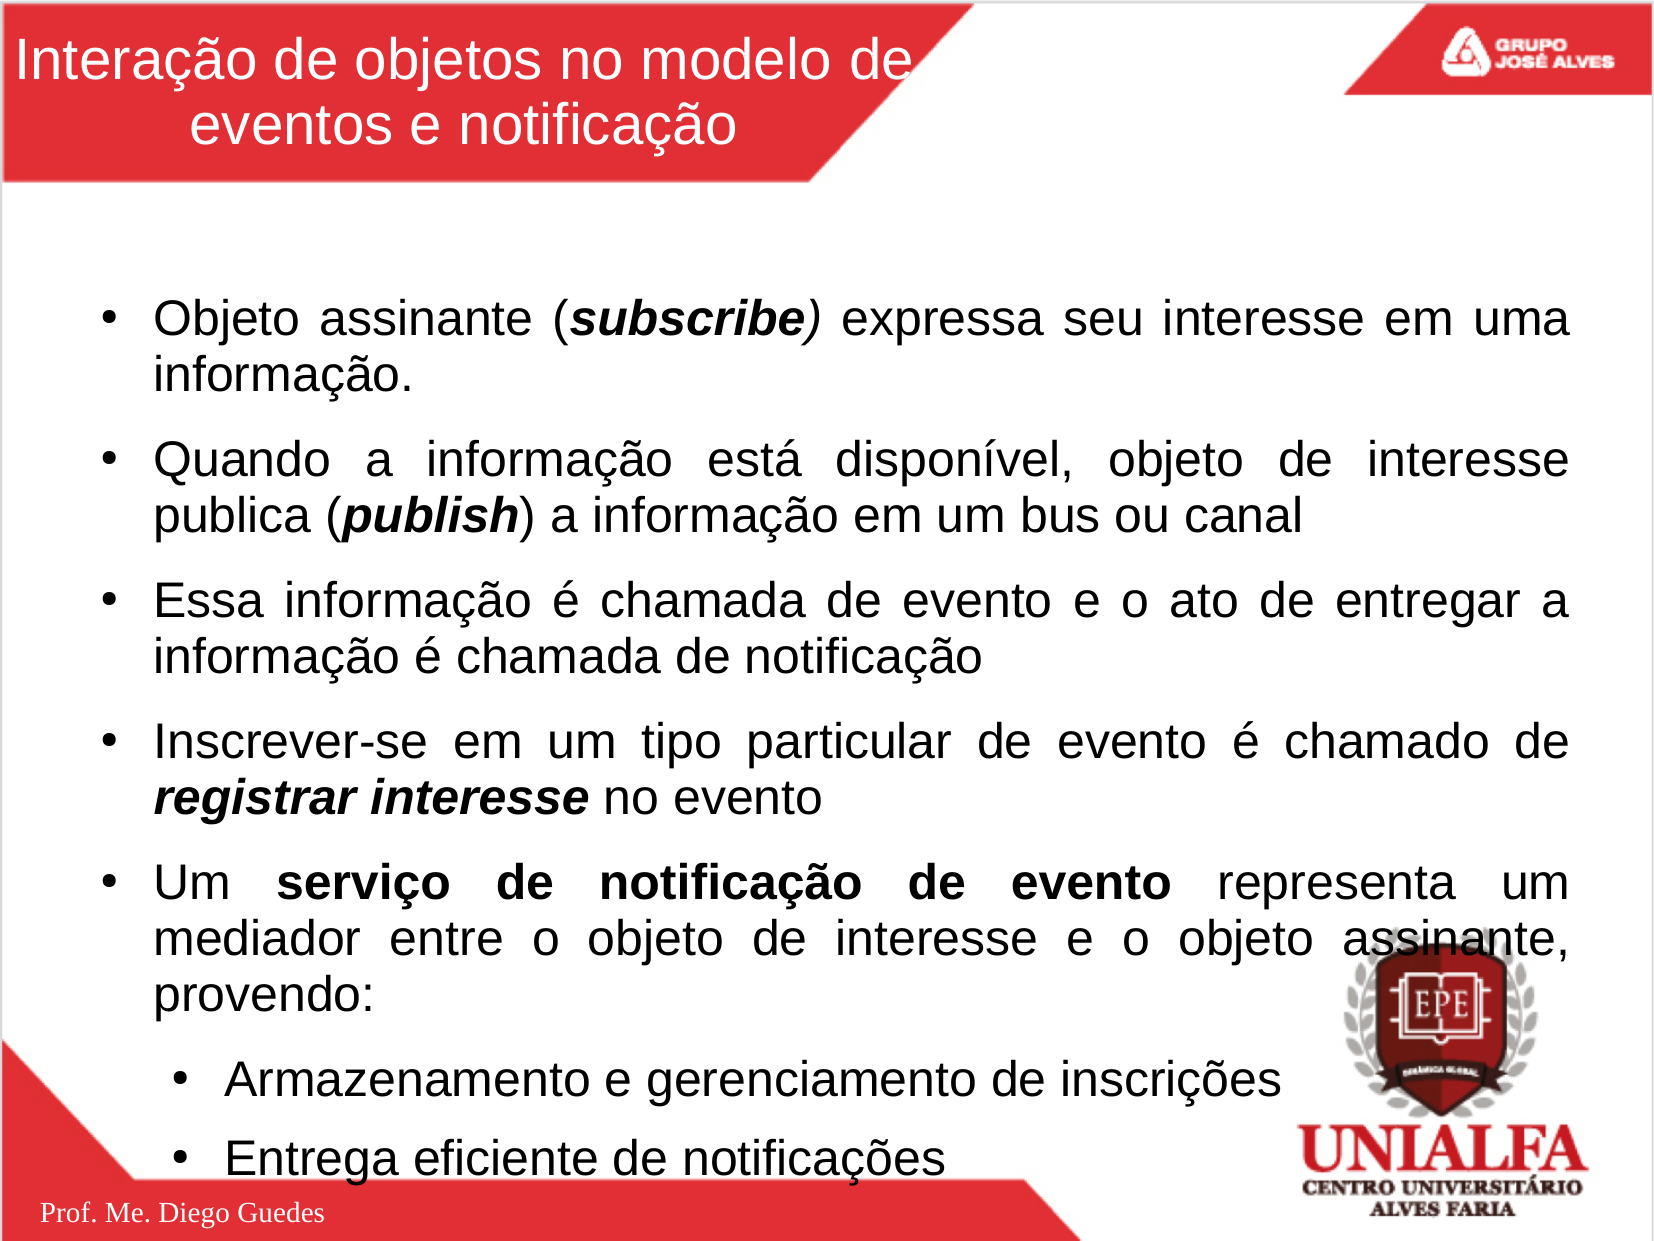

Interação de objetos no modelo de eventos e notificação
# Objeto assinante (subscribe) expressa seu interesse em uma informação.
Quando a informação está disponível, objeto de interesse publica (publish) a informação em um bus ou canal
Essa informação é chamada de evento e o ato de entregar a informação é chamada de notificação
Inscrever-se em um tipo particular de evento é chamado de registrar interesse no evento
Um serviço de notificação de evento representa um mediador entre o objeto de interesse e o objeto assinante, provendo:
Armazenamento e gerenciamento de inscrições
Entrega eficiente de notificações